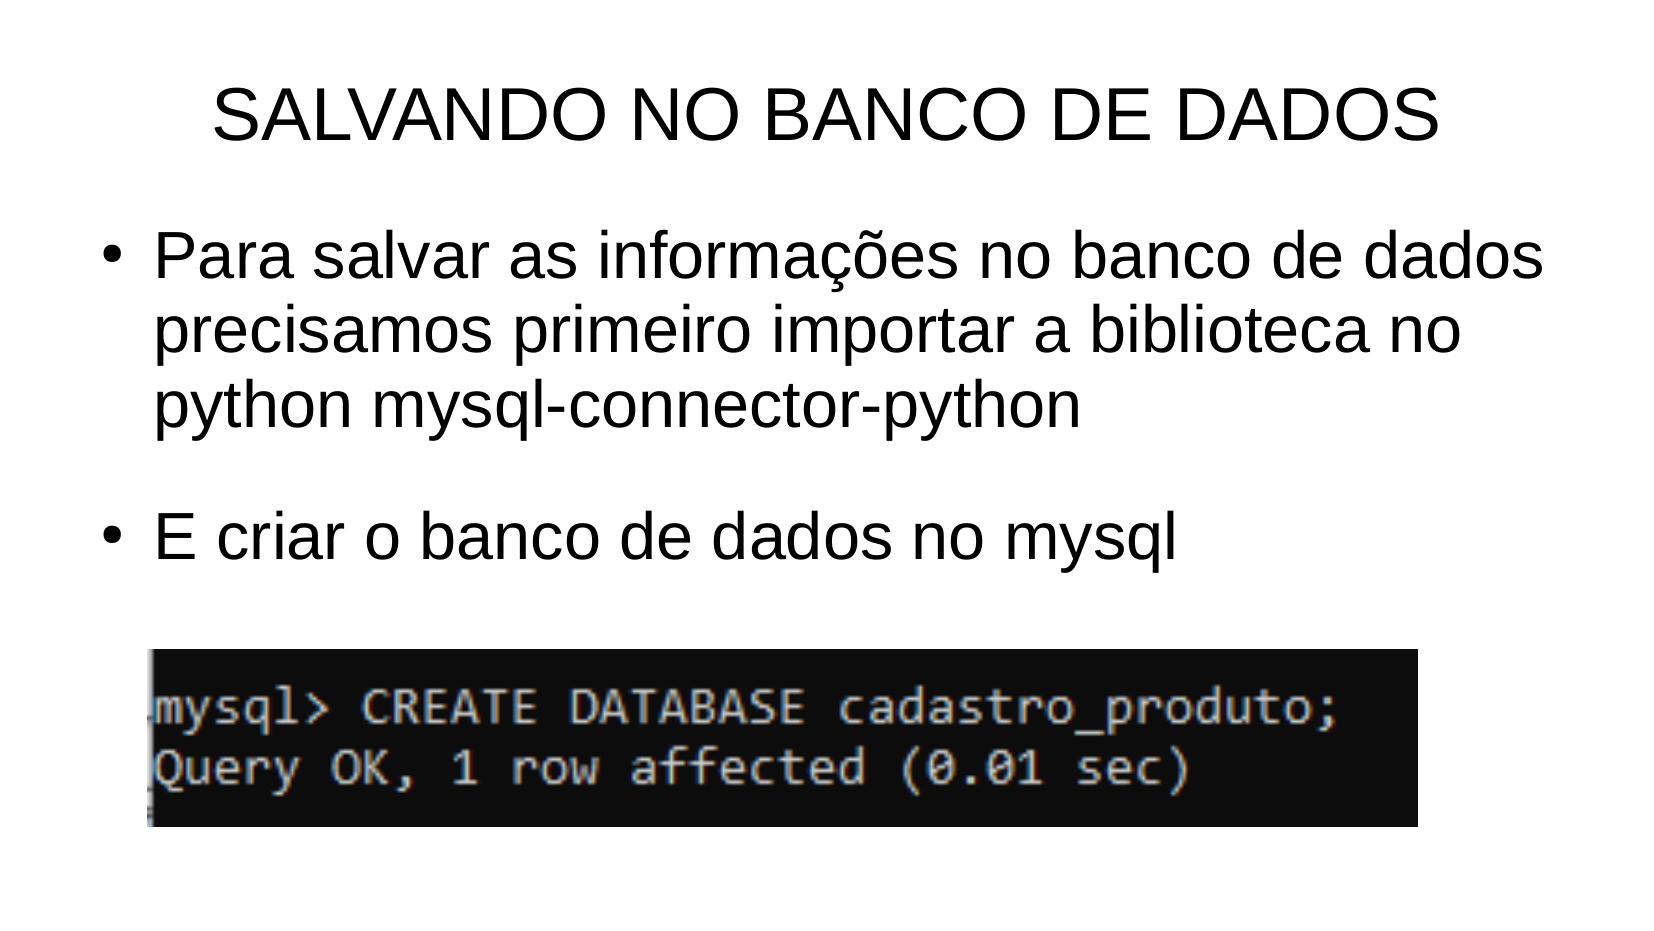

# SALVANDO NO BANCO DE DADOS
Para salvar as informações no banco de dados precisamos primeiro importar a biblioteca no python mysql-connector-python
E criar o banco de dados no mysql